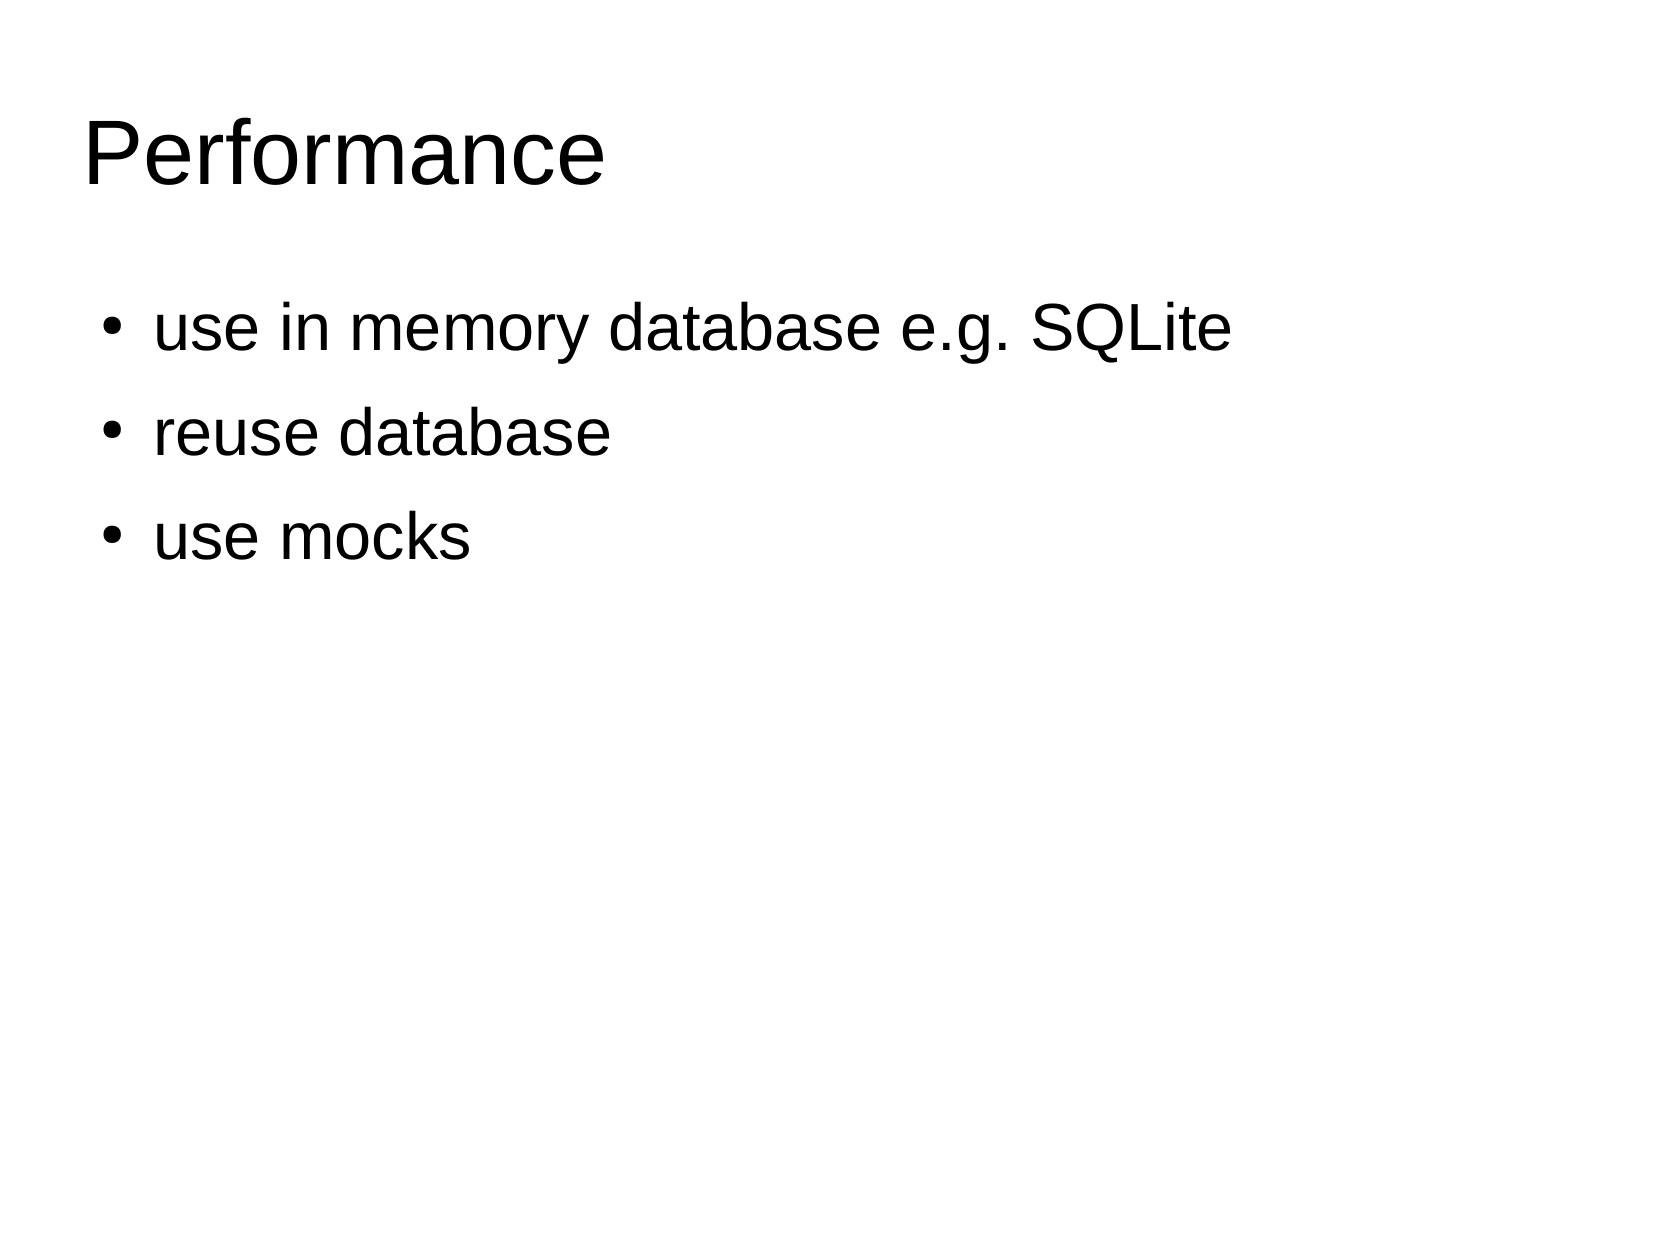

# Performance
use in memory database e.g. SQLite
reuse database
use mocks